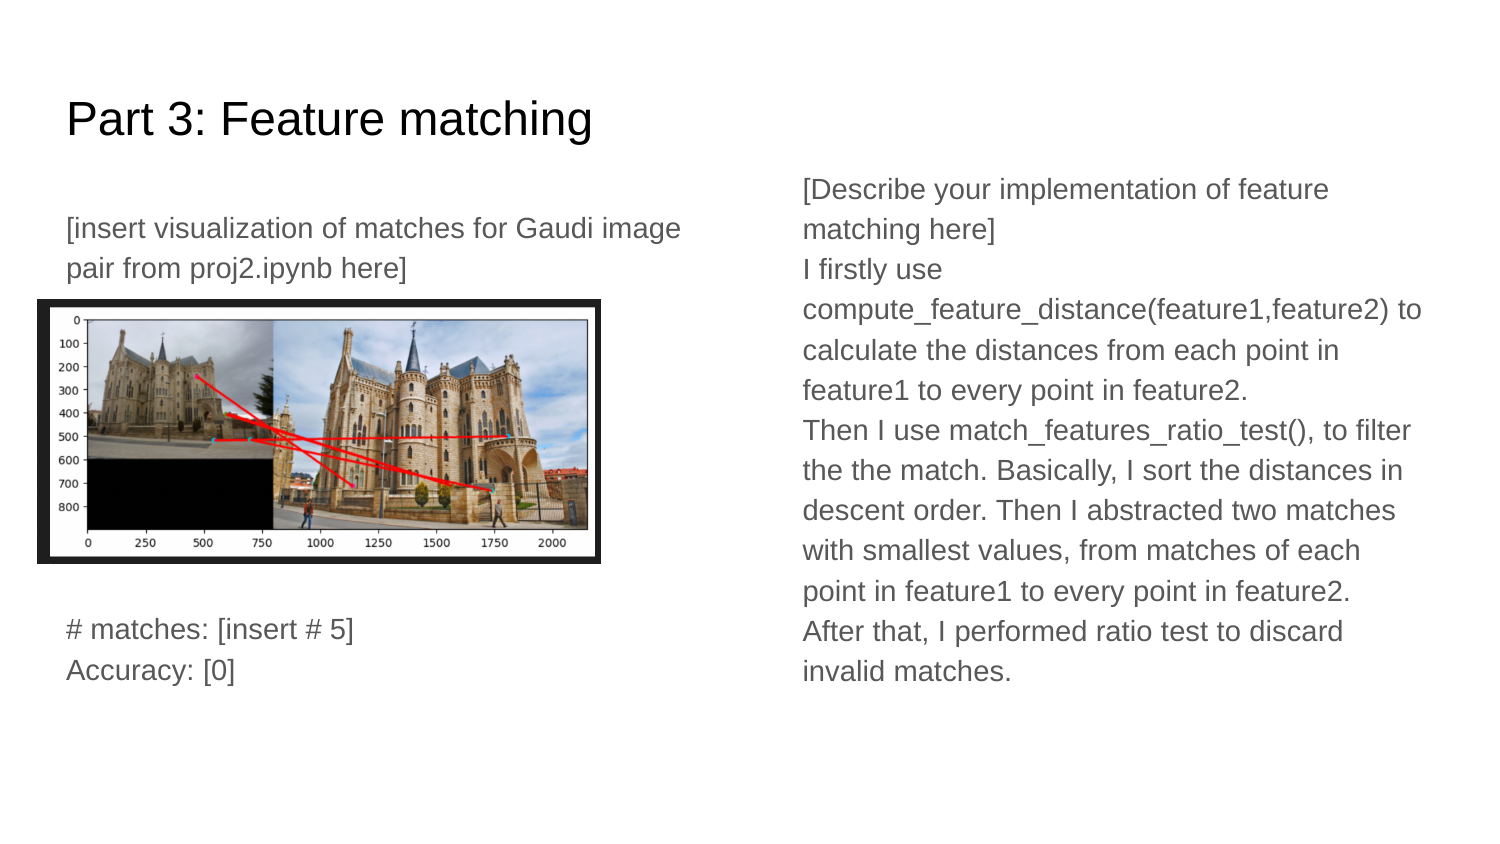

# Part 3: Feature matching
[Describe your implementation of feature matching here]
I firstly use
compute_feature_distance(feature1,feature2) to calculate the distances from each point in feature1 to every point in feature2.
Then I use match_features_ratio_test(), to filter the the match. Basically, I sort the distances in descent order. Then I abstracted two matches with smallest values, from matches of each point in feature1 to every point in feature2.
After that, I performed ratio test to discard invalid matches.
[insert visualization of matches for Gaudi image pair from proj2.ipynb here]
# matches: [insert # 5]
Accuracy: [0]